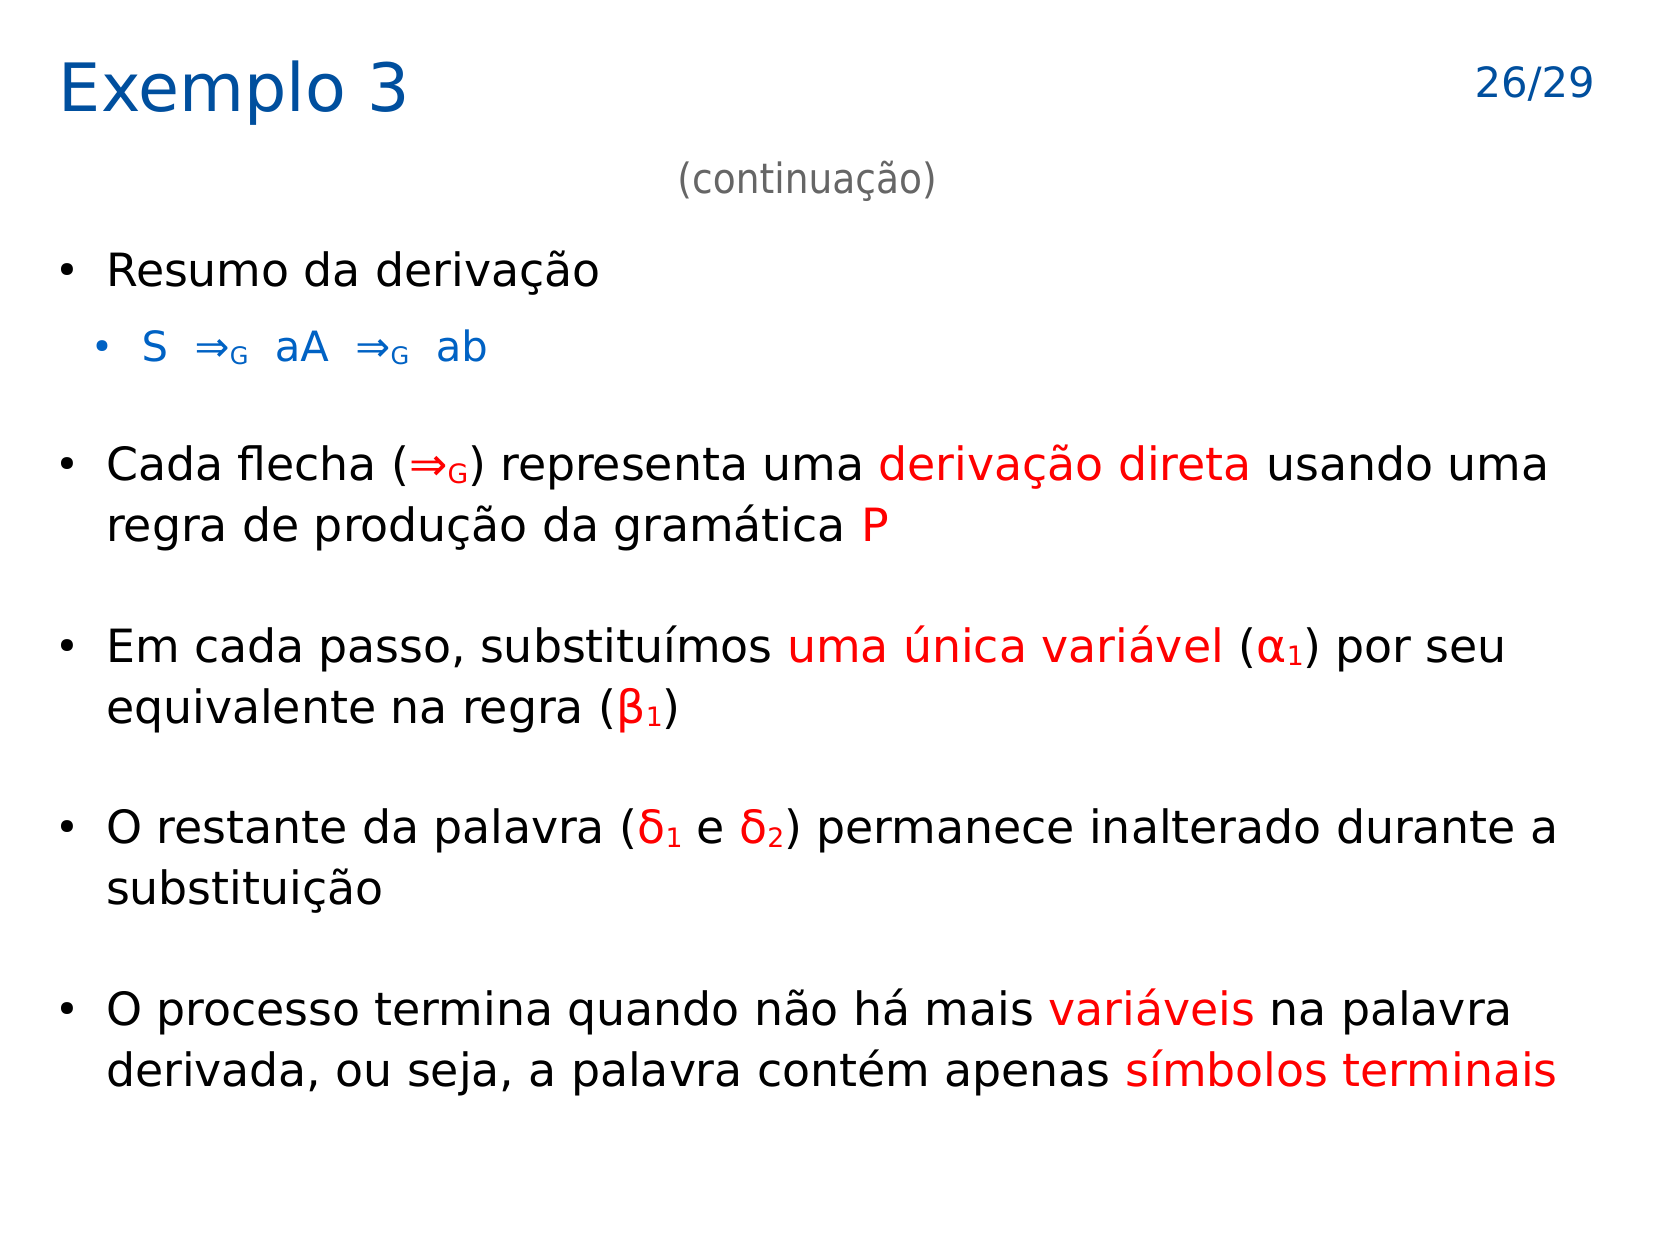

# Exemplo 3
26
(continuação)
Resumo da derivação
S ⇒G aA ⇒G ab
Cada flecha (⇒G​) representa uma derivação direta usando uma regra de produção da gramática P
Em cada passo, substituímos uma única variável (α1​) por seu equivalente na regra (β1​)
O restante da palavra (δ1​ e δ2​) permanece inalterado durante a substituição
O processo termina quando não há mais variáveis na palavra derivada, ou seja, a palavra contém apenas símbolos terminais